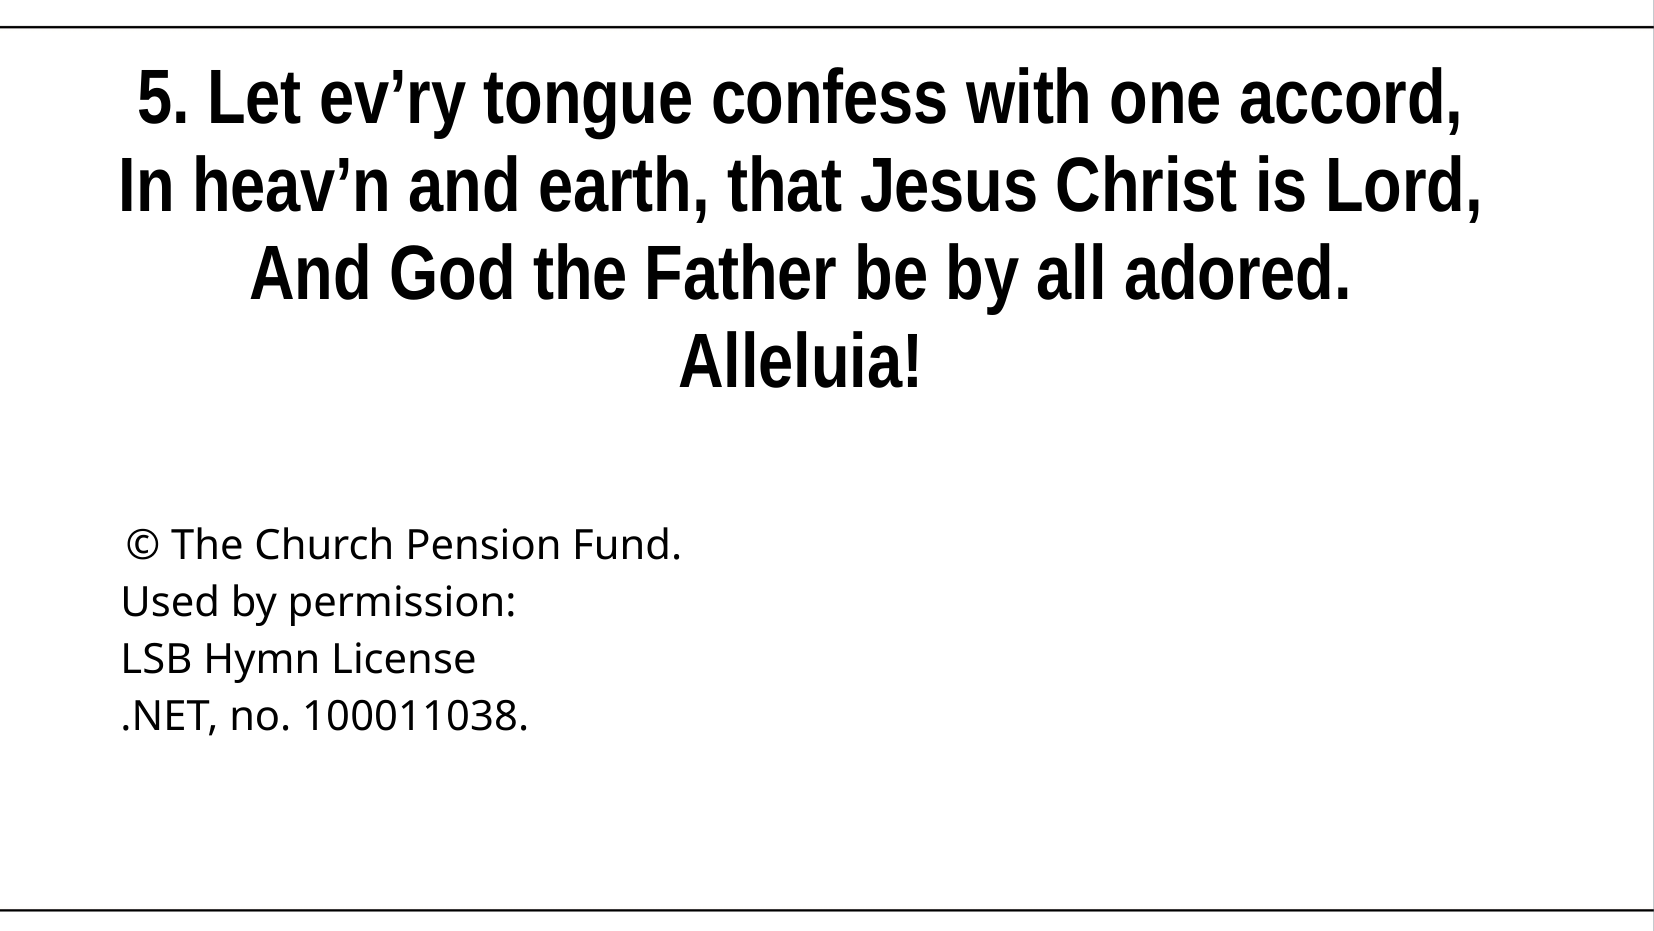

5. Let ev’ry tongue confess with one accord,
In heav’n and earth, that Jesus Christ is Lord,
And God the Father be by all adored.
Alleluia!
 © The Church Pension Fund.
 Used by permission:
 LSB Hymn License
 .NET, no. 100011038.